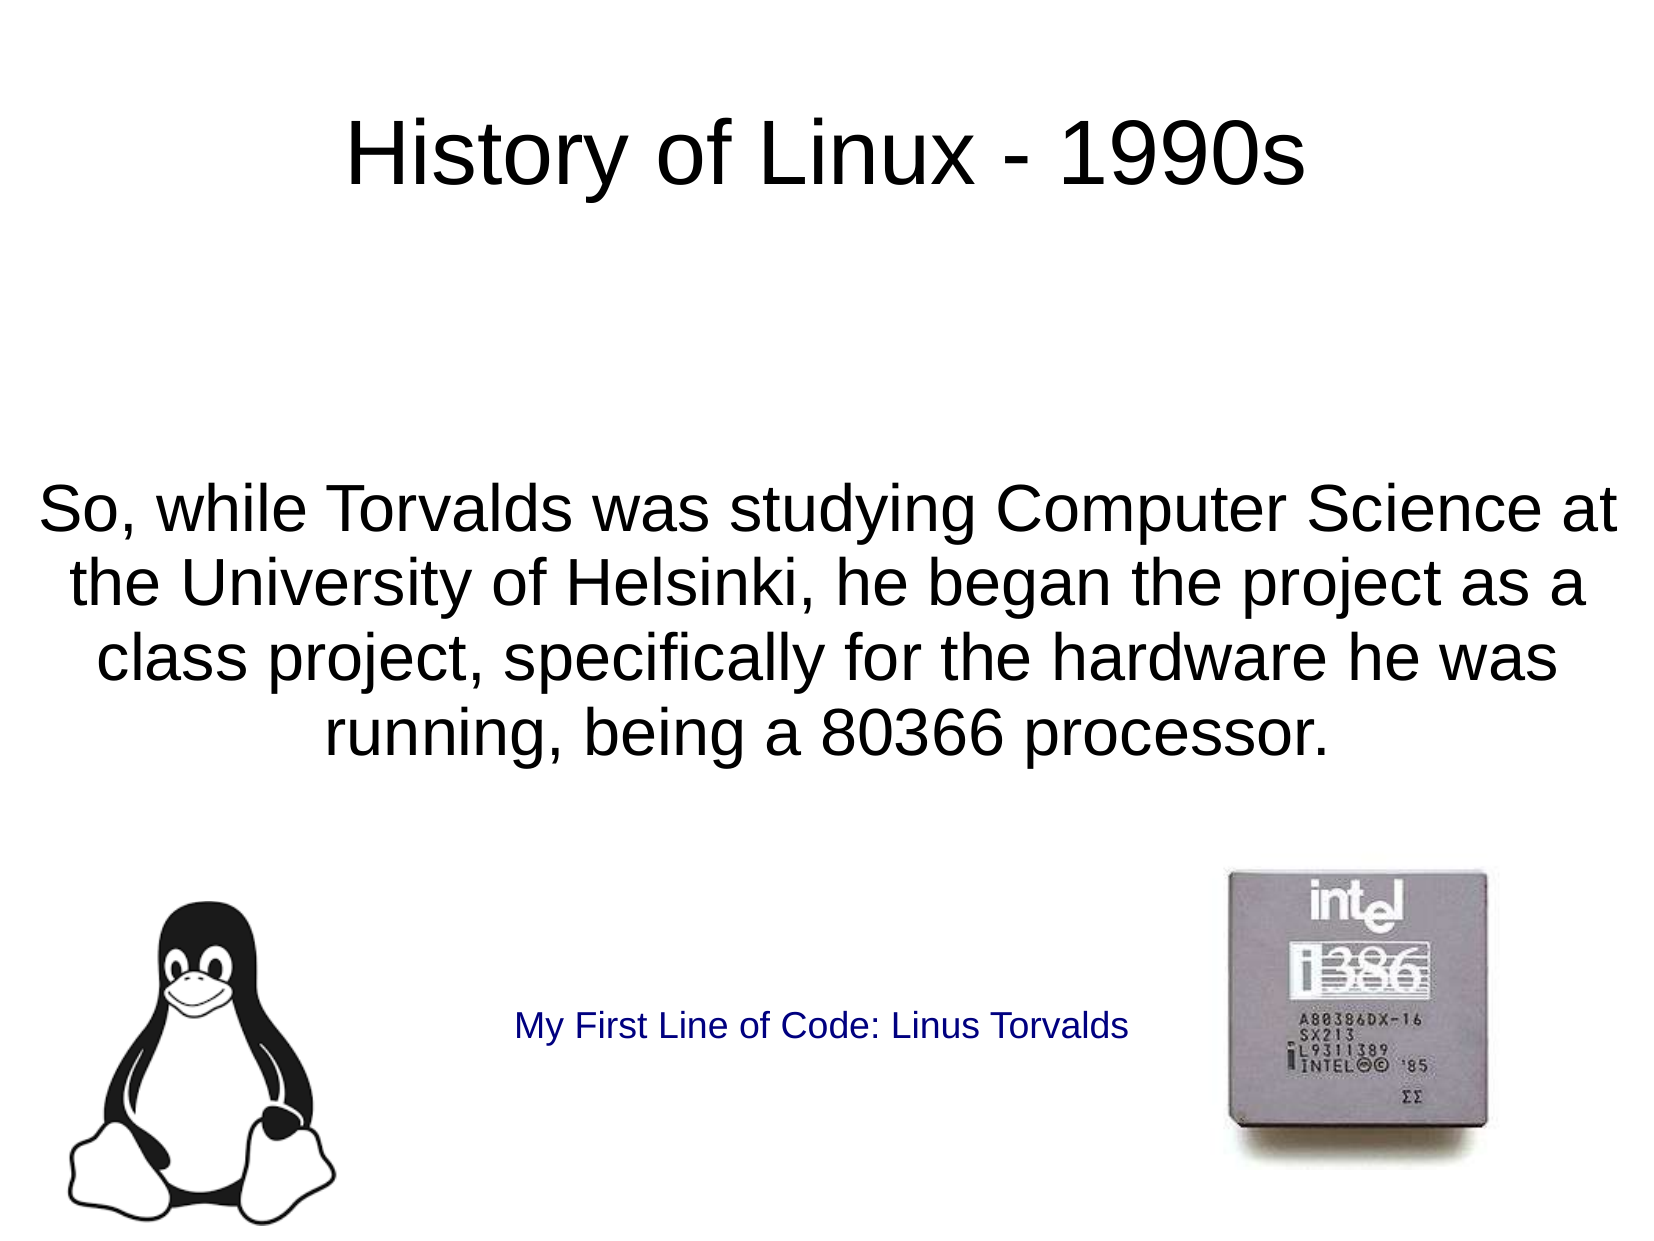

# History of Linux - 1990s
So, while Torvalds was studying Computer Science at the University of Helsinki, he began the project as a class project, specifically for the hardware he was running, being a 80366 processor.
My First Line of Code: Linus Torvalds